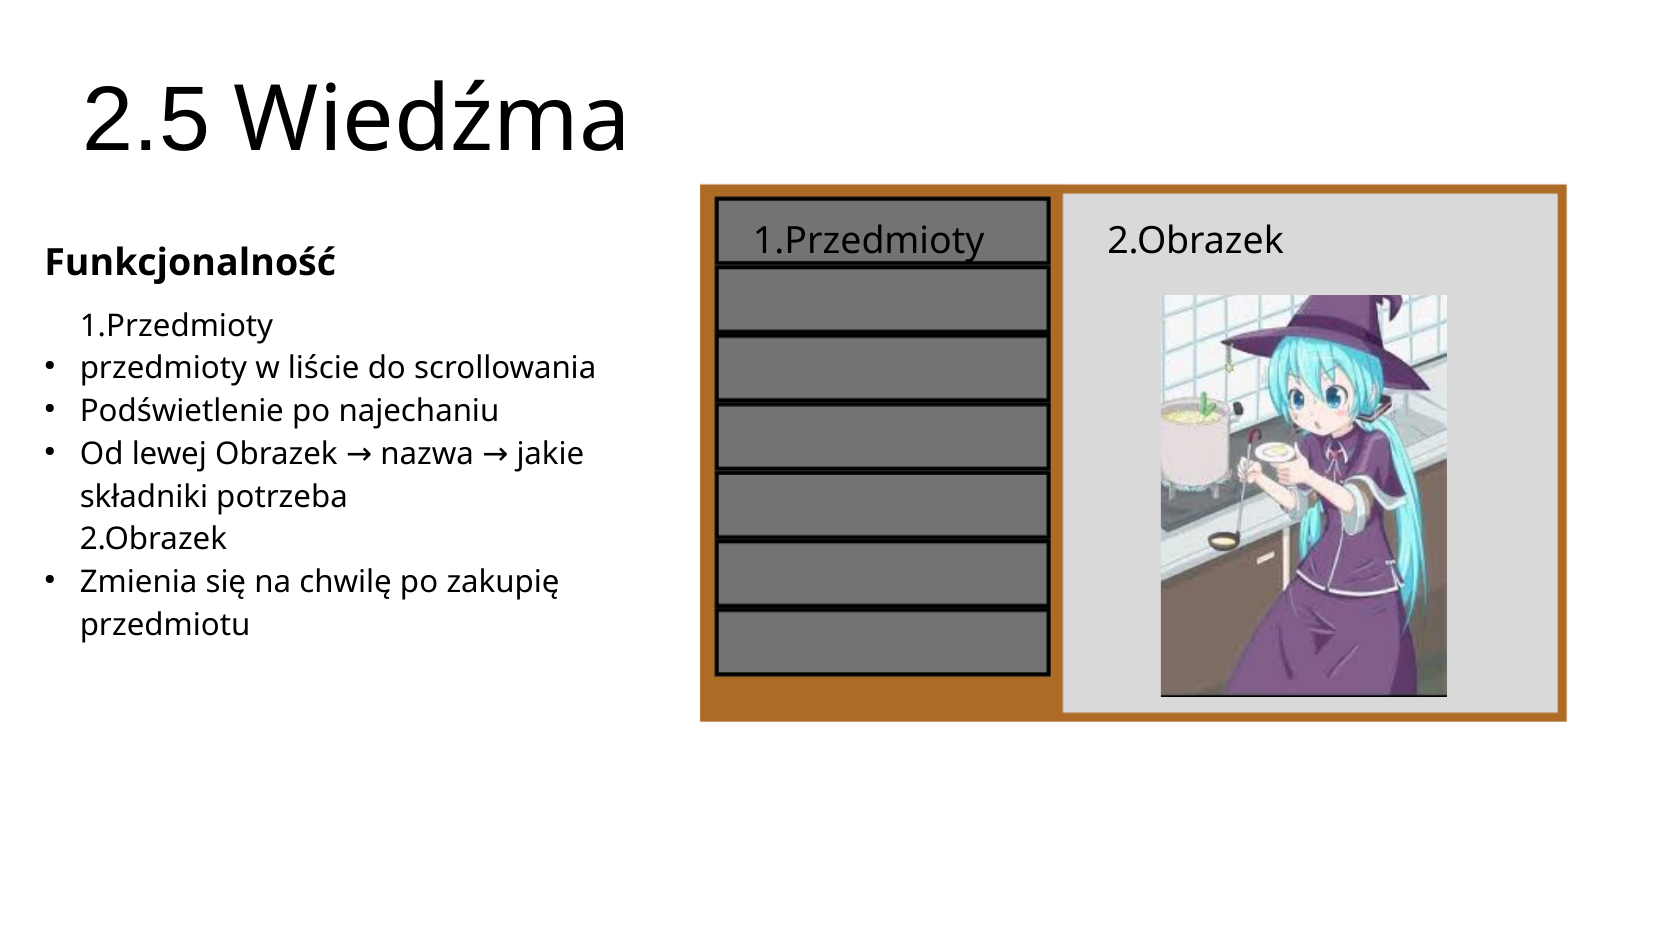

# 2.5 Wiedźma
1.Przedmioty
2.Obrazek
Funkcjonalność
1.Przedmioty
przedmioty w liście do scrollowania
Podświetlenie po najechaniu
Od lewej Obrazek → nazwa → jakie składniki potrzeba
2.Obrazek
Zmienia się na chwilę po zakupię przedmiotu